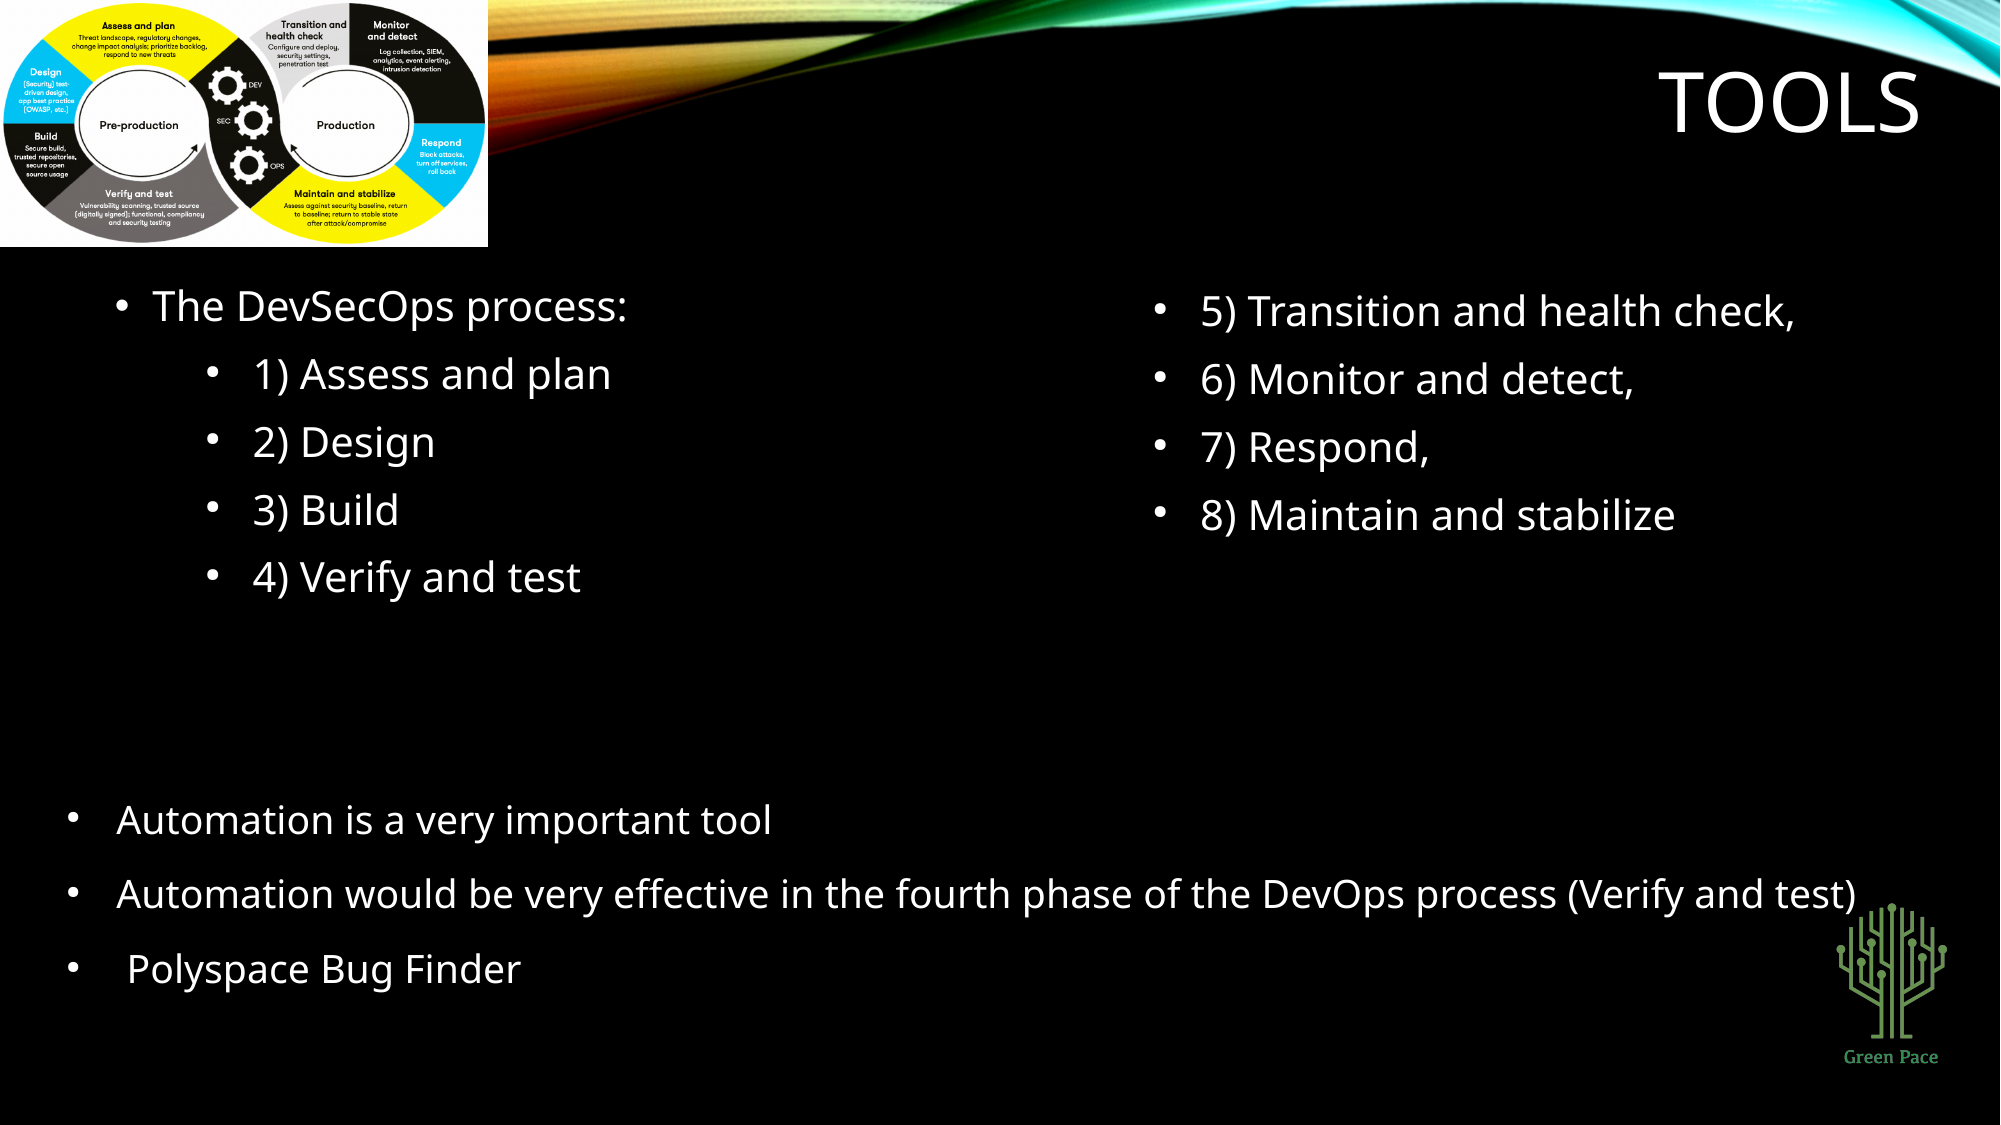

# TOOLS
The DevSecOps process:
1) Assess and plan
2) Design
3) Build
4) Verify and test
5) Transition and health check,
6) Monitor and detect,
7) Respond,
8) Maintain and stabilize
Automation is a very important tool
Automation would be very effective in the fourth phase of the DevOps process (Verify and test)
 Polyspace Bug Finder